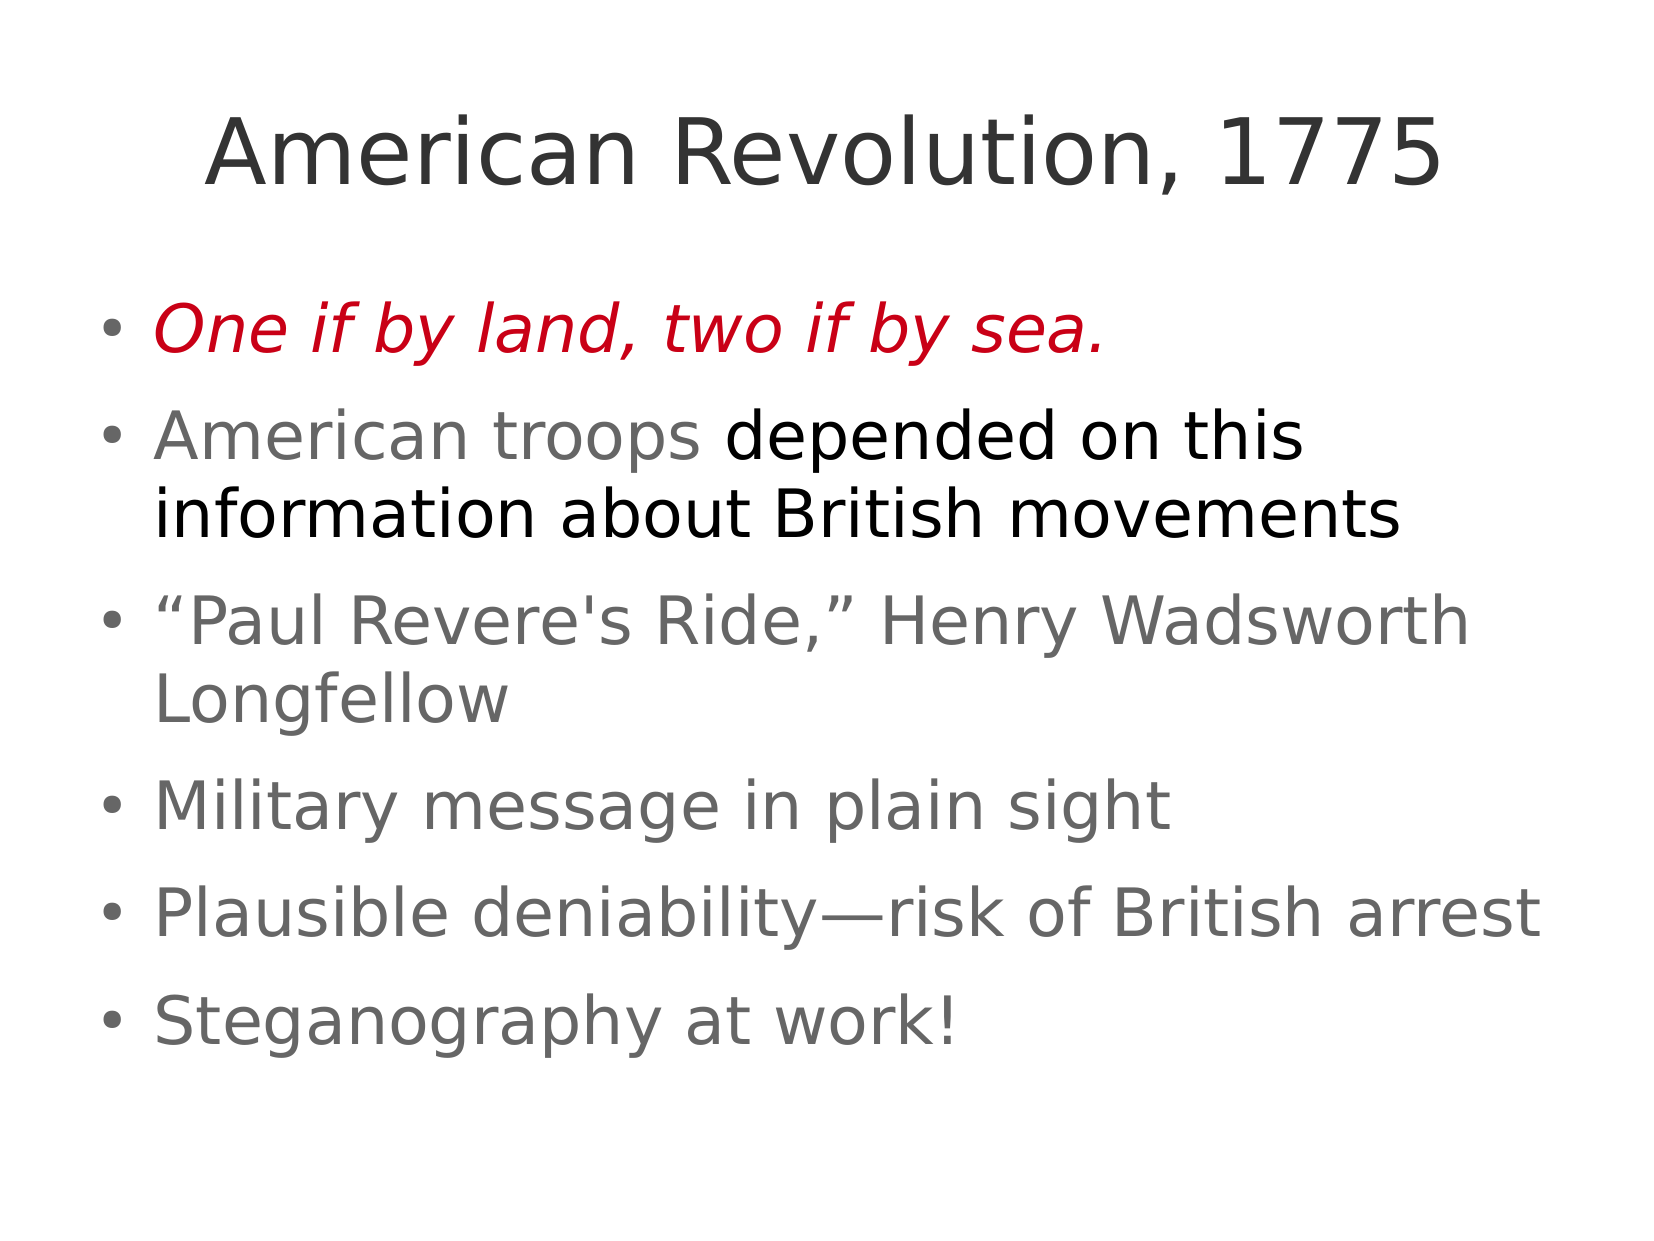

# American Revolution, 1775
One if by land, two if by sea.
American troops depended on this information about British movements
“Paul Revere's Ride,” Henry Wadsworth Longfellow
Military message in plain sight
Plausible deniability—risk of British arrest
Steganography at work!